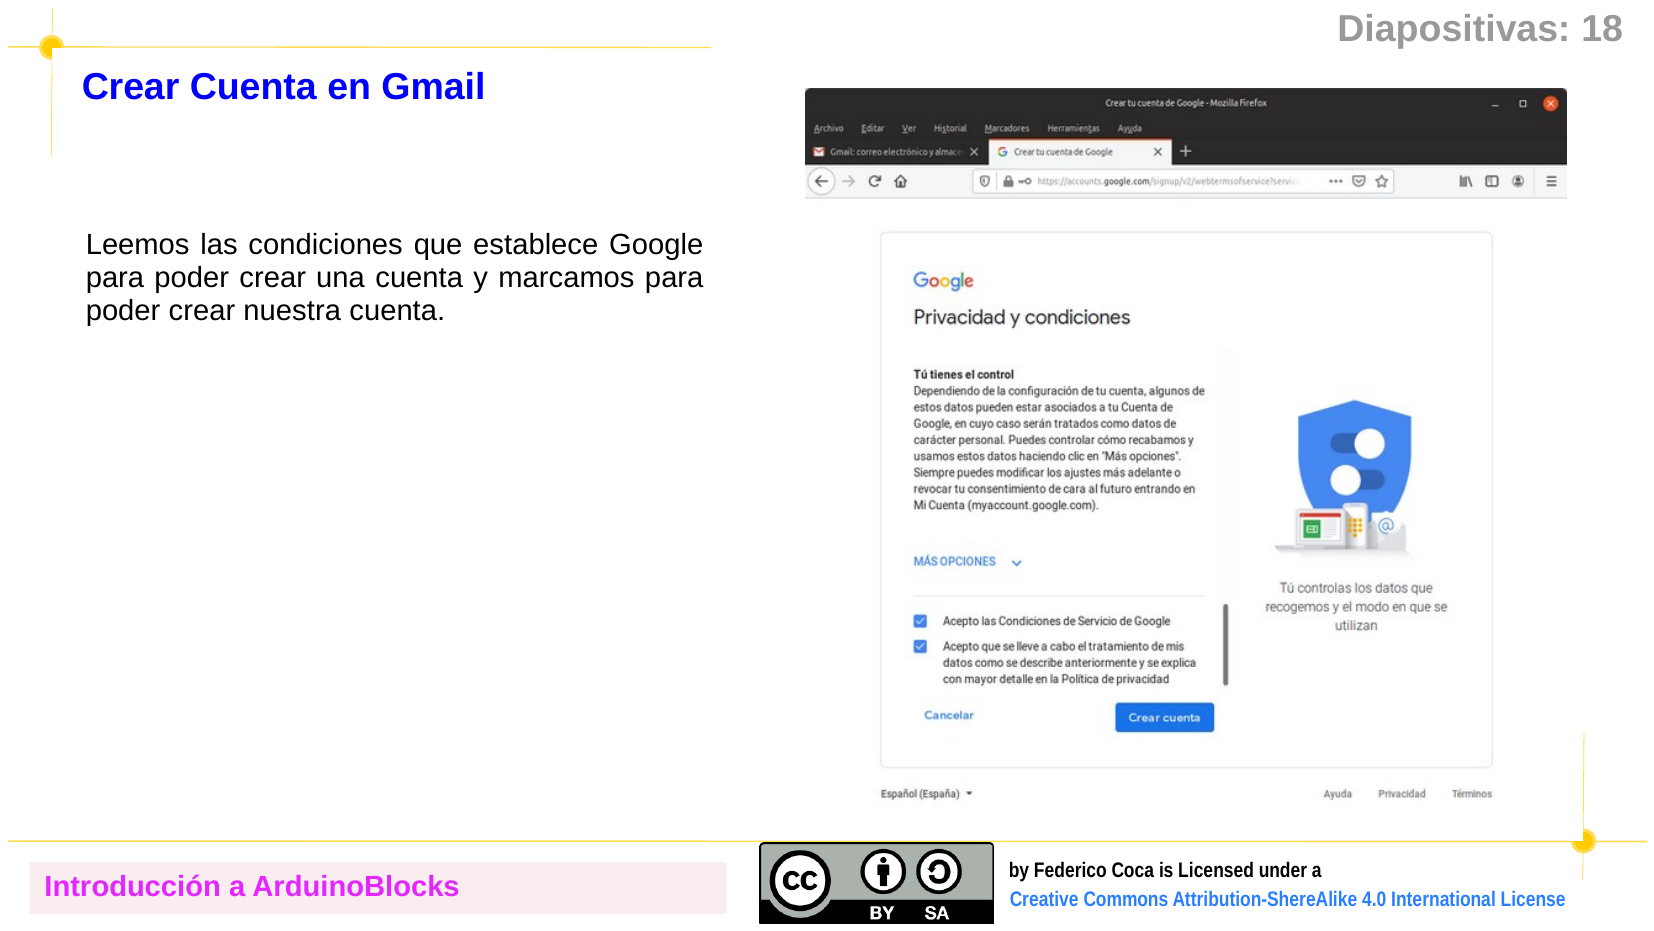

Diapositivas: 18
Crear Cuenta en Gmail
Leemos las condiciones que establece Google para poder crear una cuenta y marcamos para poder crear nuestra cuenta.
Introducción a ArduinoBlocks